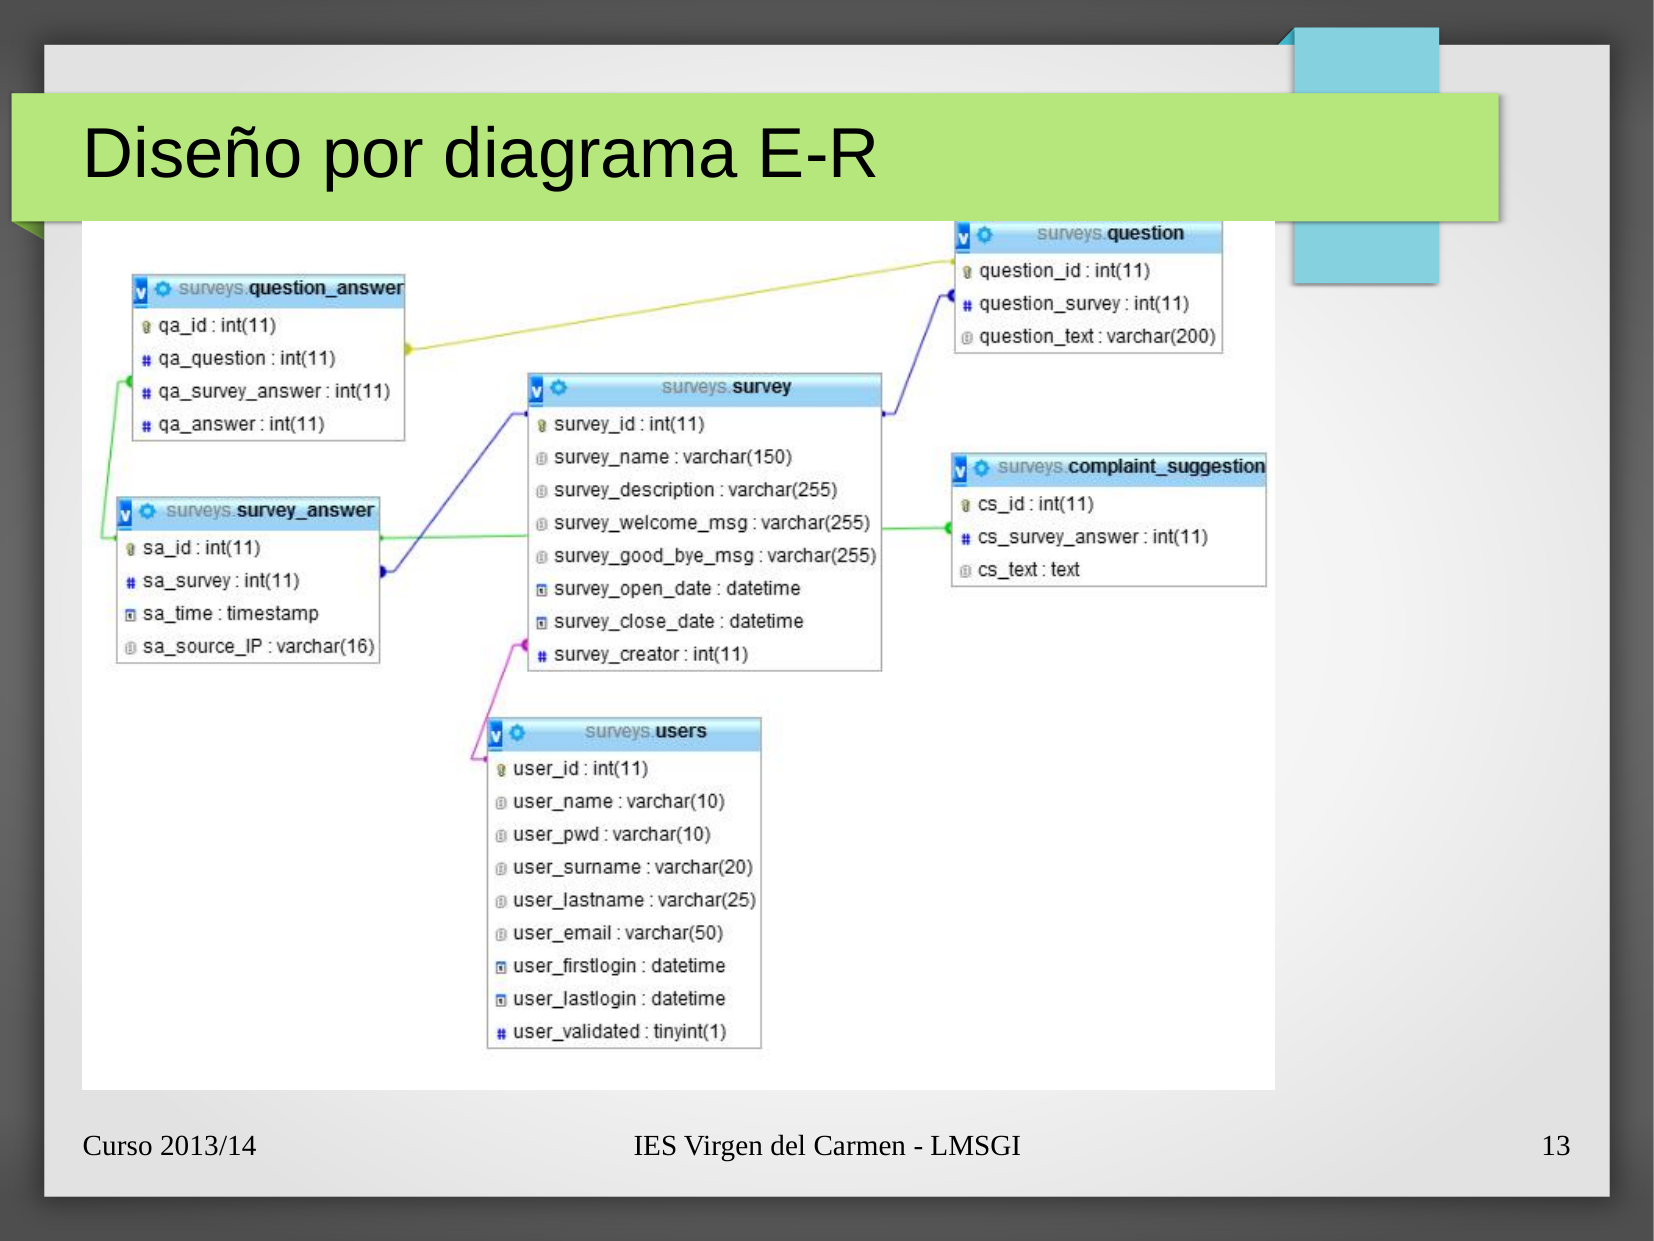

# Diseño por diagrama E-R
Curso 2013/14
IES Virgen del Carmen - LMSGI
13